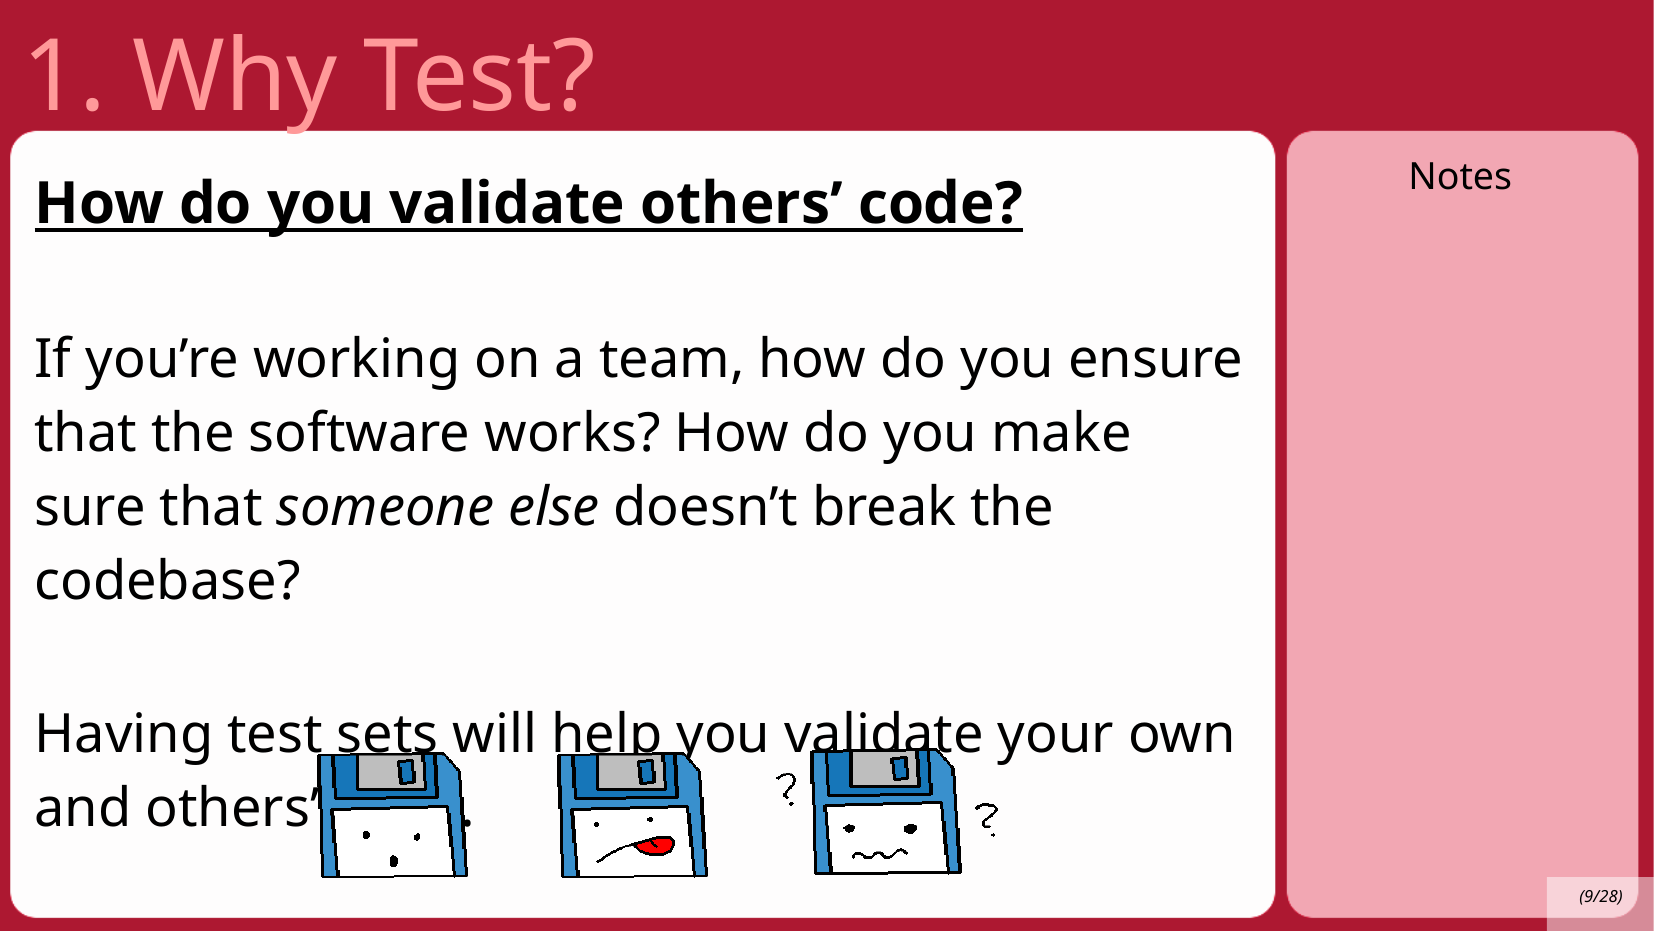

# 1. Why Test?
Notes
How do you validate others’ code?
If you’re working on a team, how do you ensure that the software works? How do you make sure that someone else doesn’t break the codebase?
Having test sets will help you validate your own and others’ work.